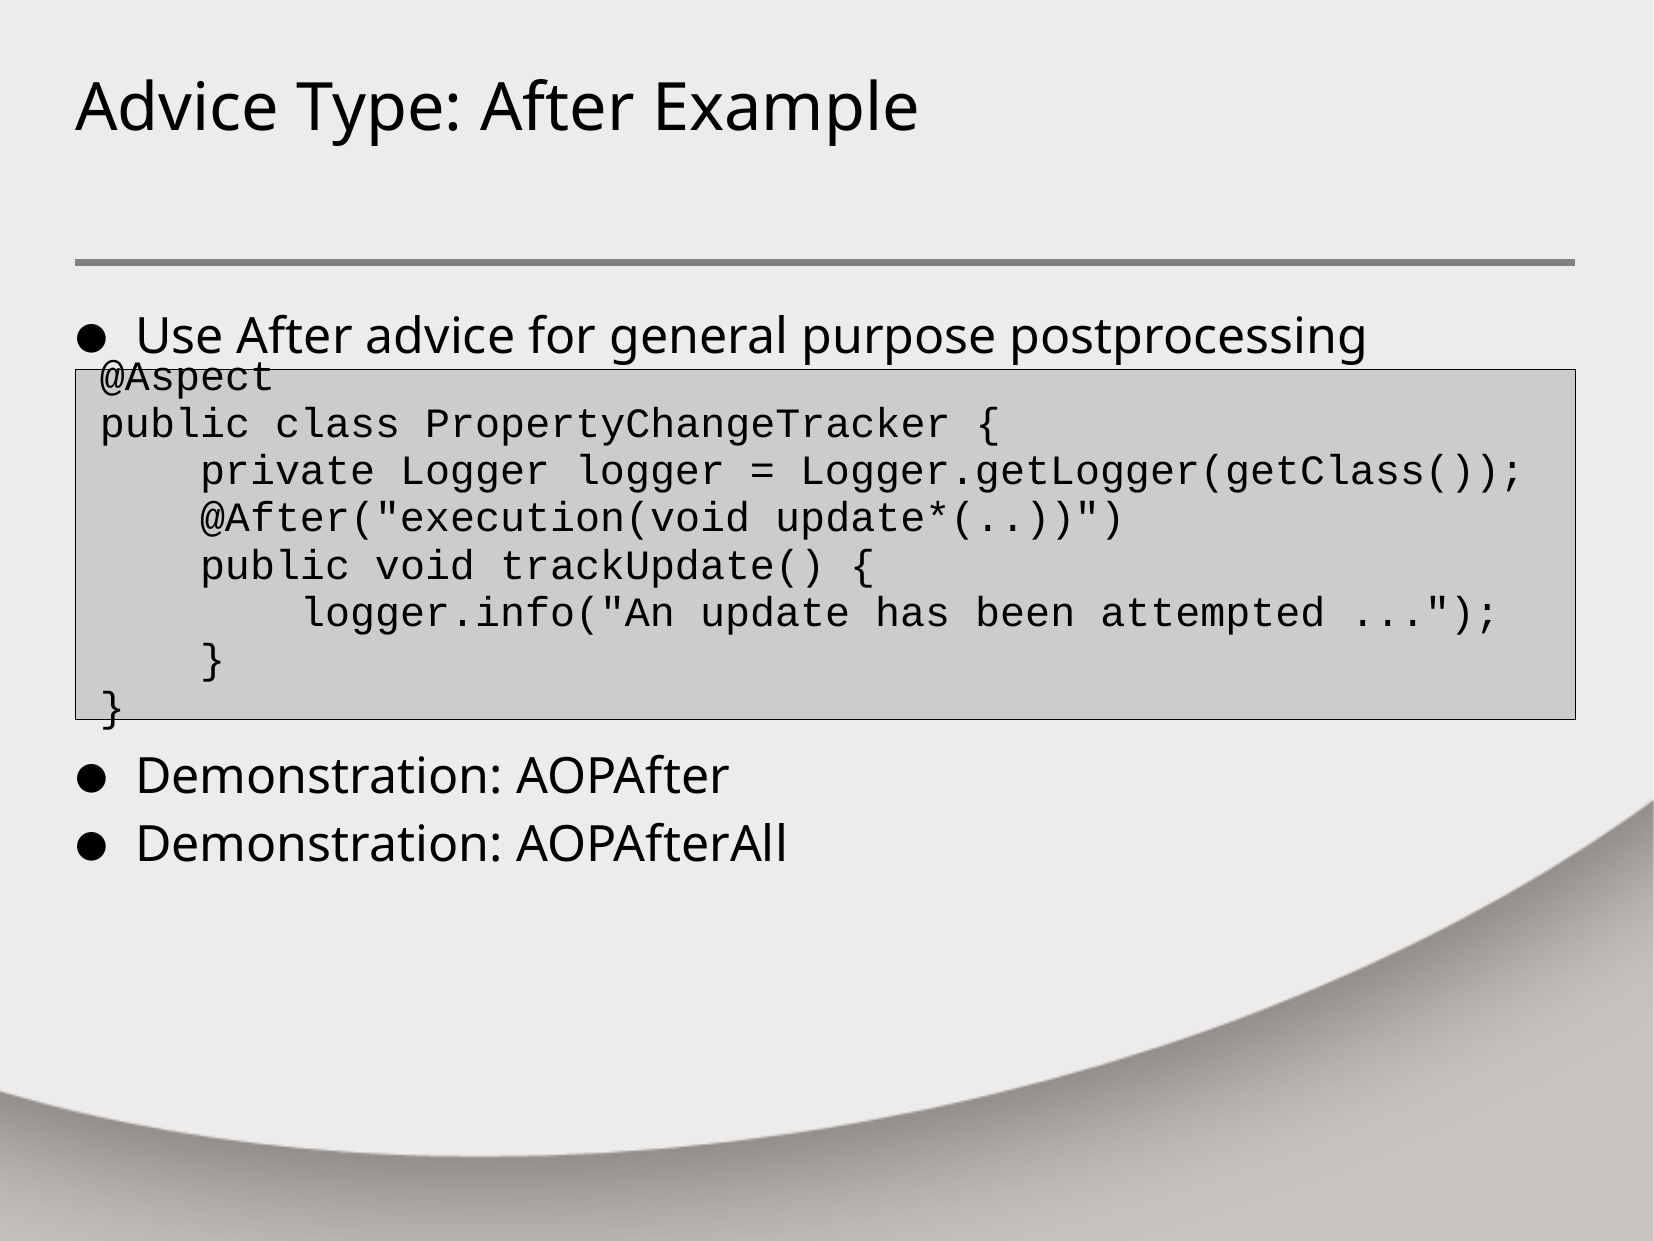

# Advice Type: After Example
Use After advice for general purpose postprocessing
Demonstration: AOPAfter
Demonstration: AOPAfterAll
@Aspect
public class PropertyChangeTracker {
 private Logger logger = Logger.getLogger(getClass());
 @After("execution(void update*(..))")
 public void trackUpdate() {
 logger.info("An update has been attempted ...");
 }
}